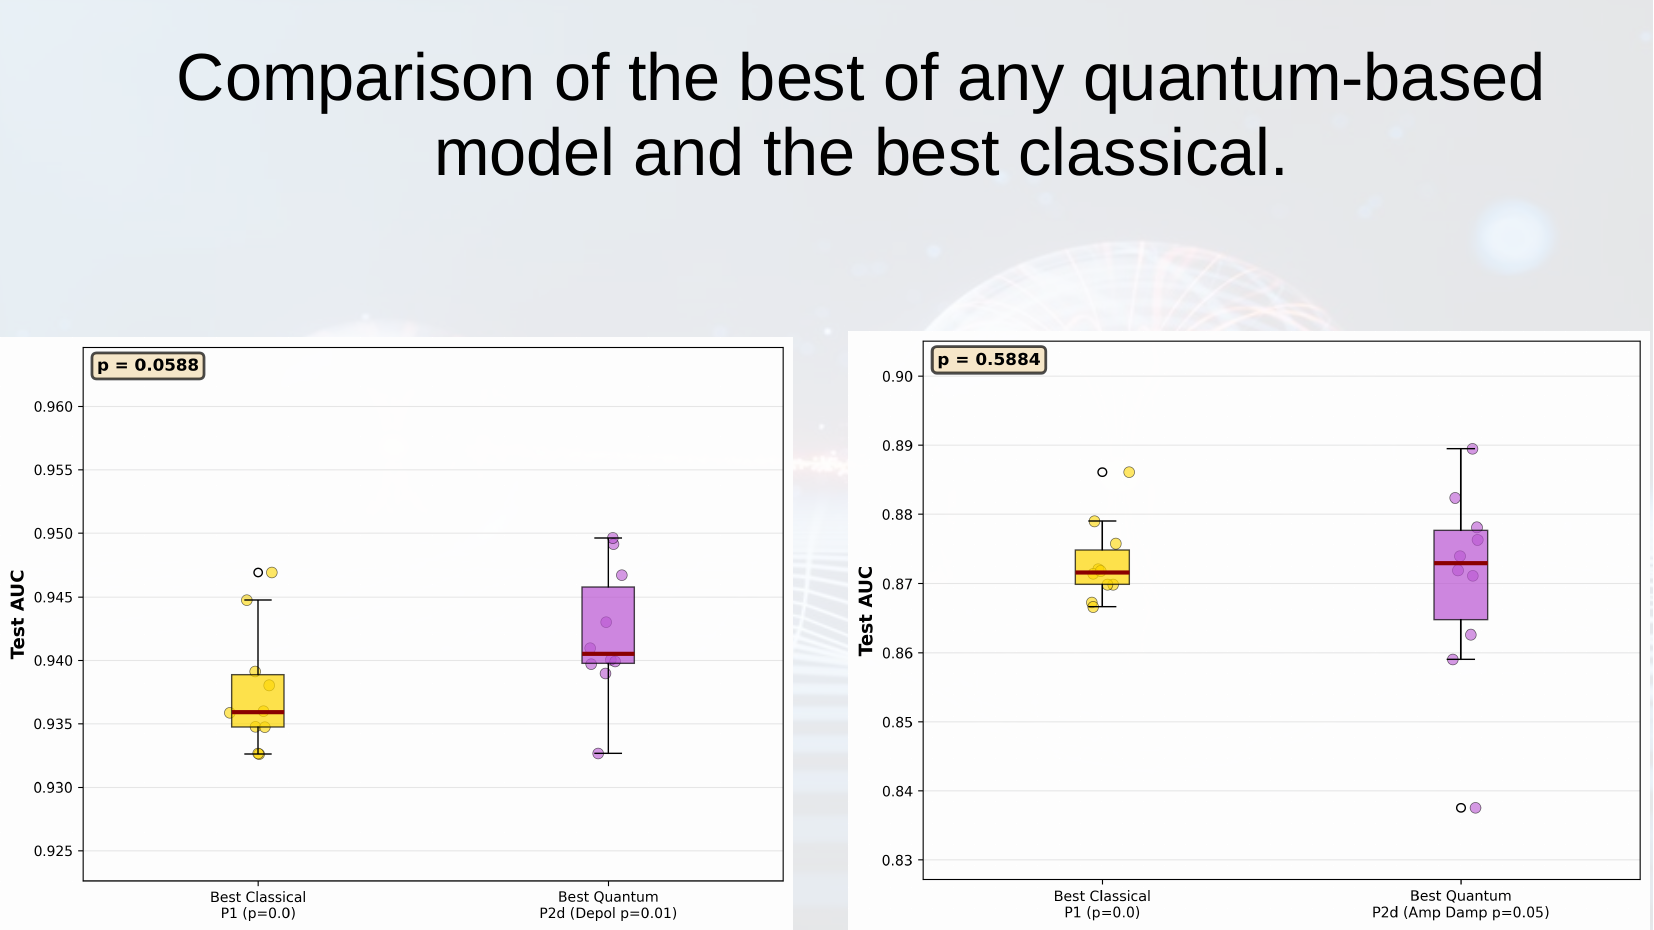

# Comparison of the best of any quantum-based model and the best classical.